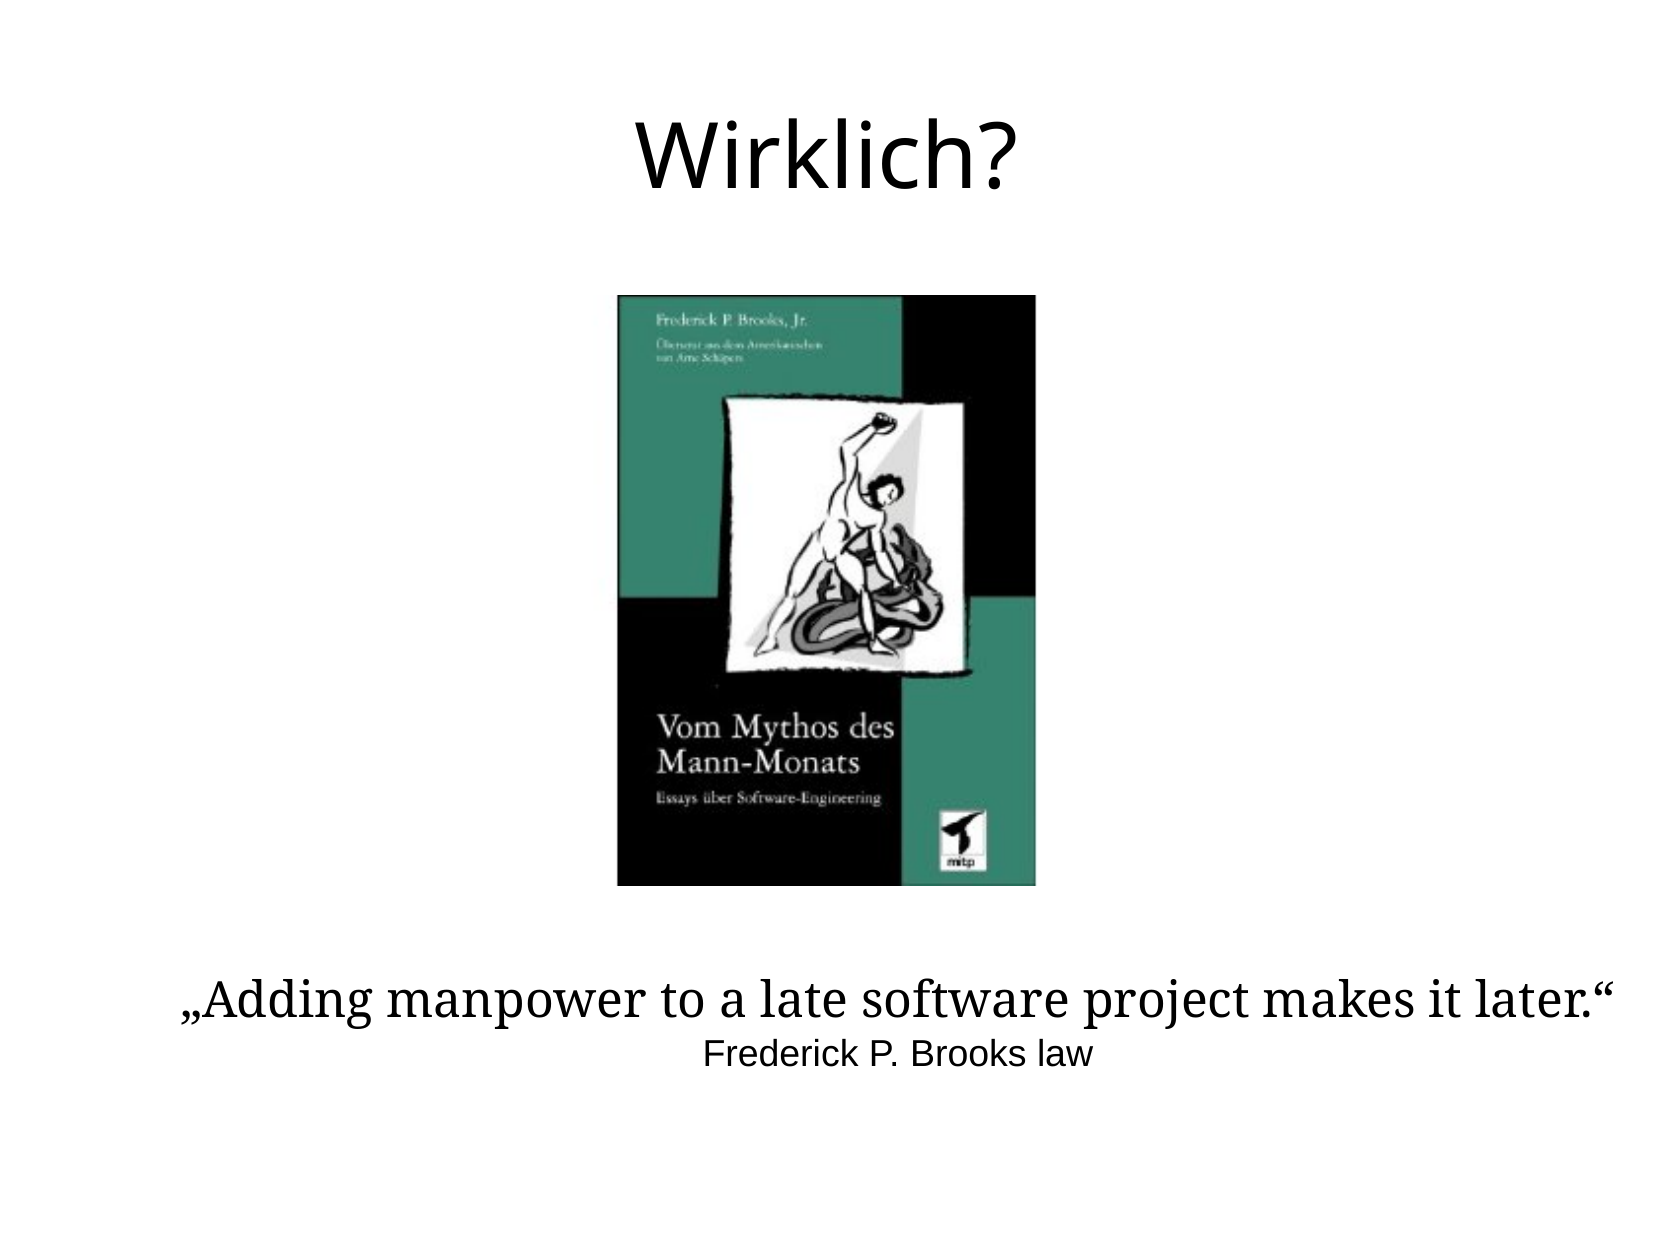

# Wirklich?
„Adding manpower to a late software project makes it later.“
Frederick P. Brooks law